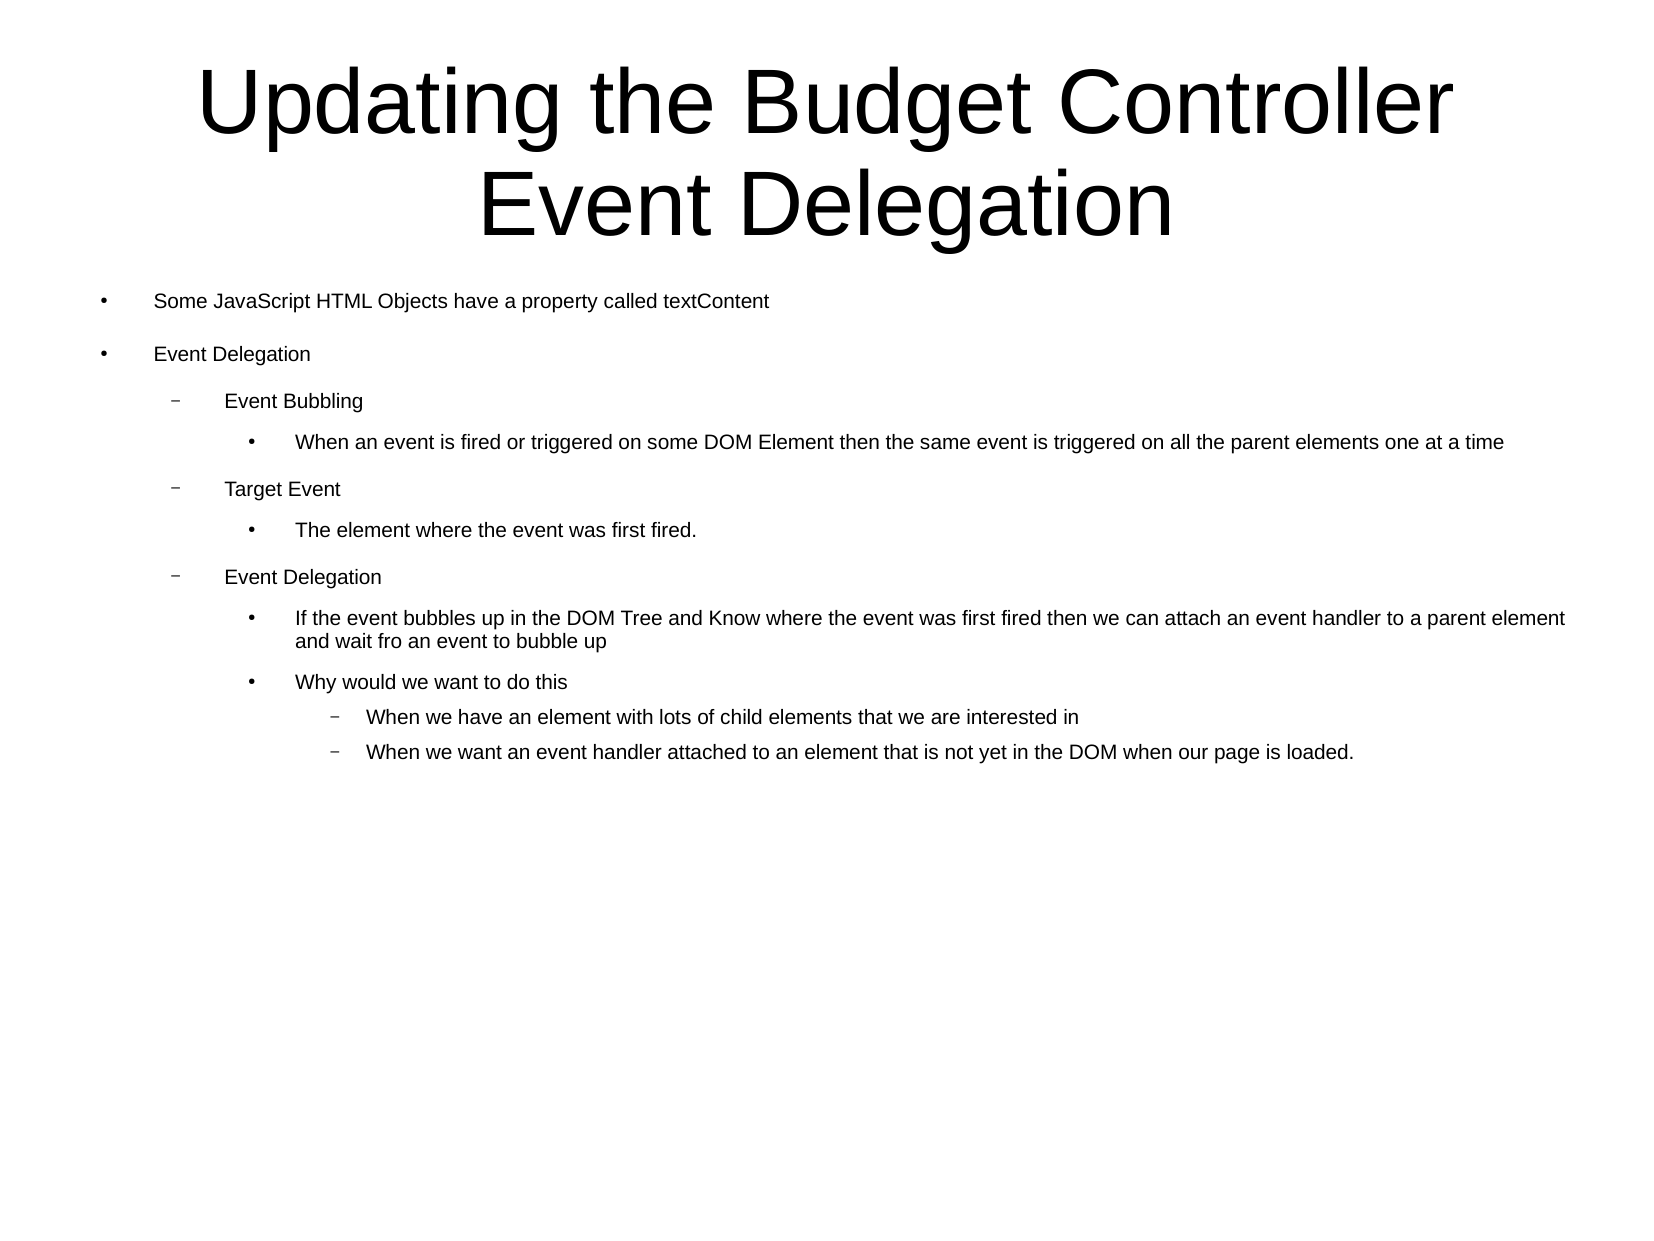

# Updating the Budget Controller Event Delegation
Some JavaScript HTML Objects have a property called textContent
Event Delegation
Event Bubbling
When an event is fired or triggered on some DOM Element then the same event is triggered on all the parent elements one at a time
Target Event
The element where the event was first fired.
Event Delegation
If the event bubbles up in the DOM Tree and Know where the event was first fired then we can attach an event handler to a parent element and wait fro an event to bubble up
Why would we want to do this
When we have an element with lots of child elements that we are interested in
When we want an event handler attached to an element that is not yet in the DOM when our page is loaded.